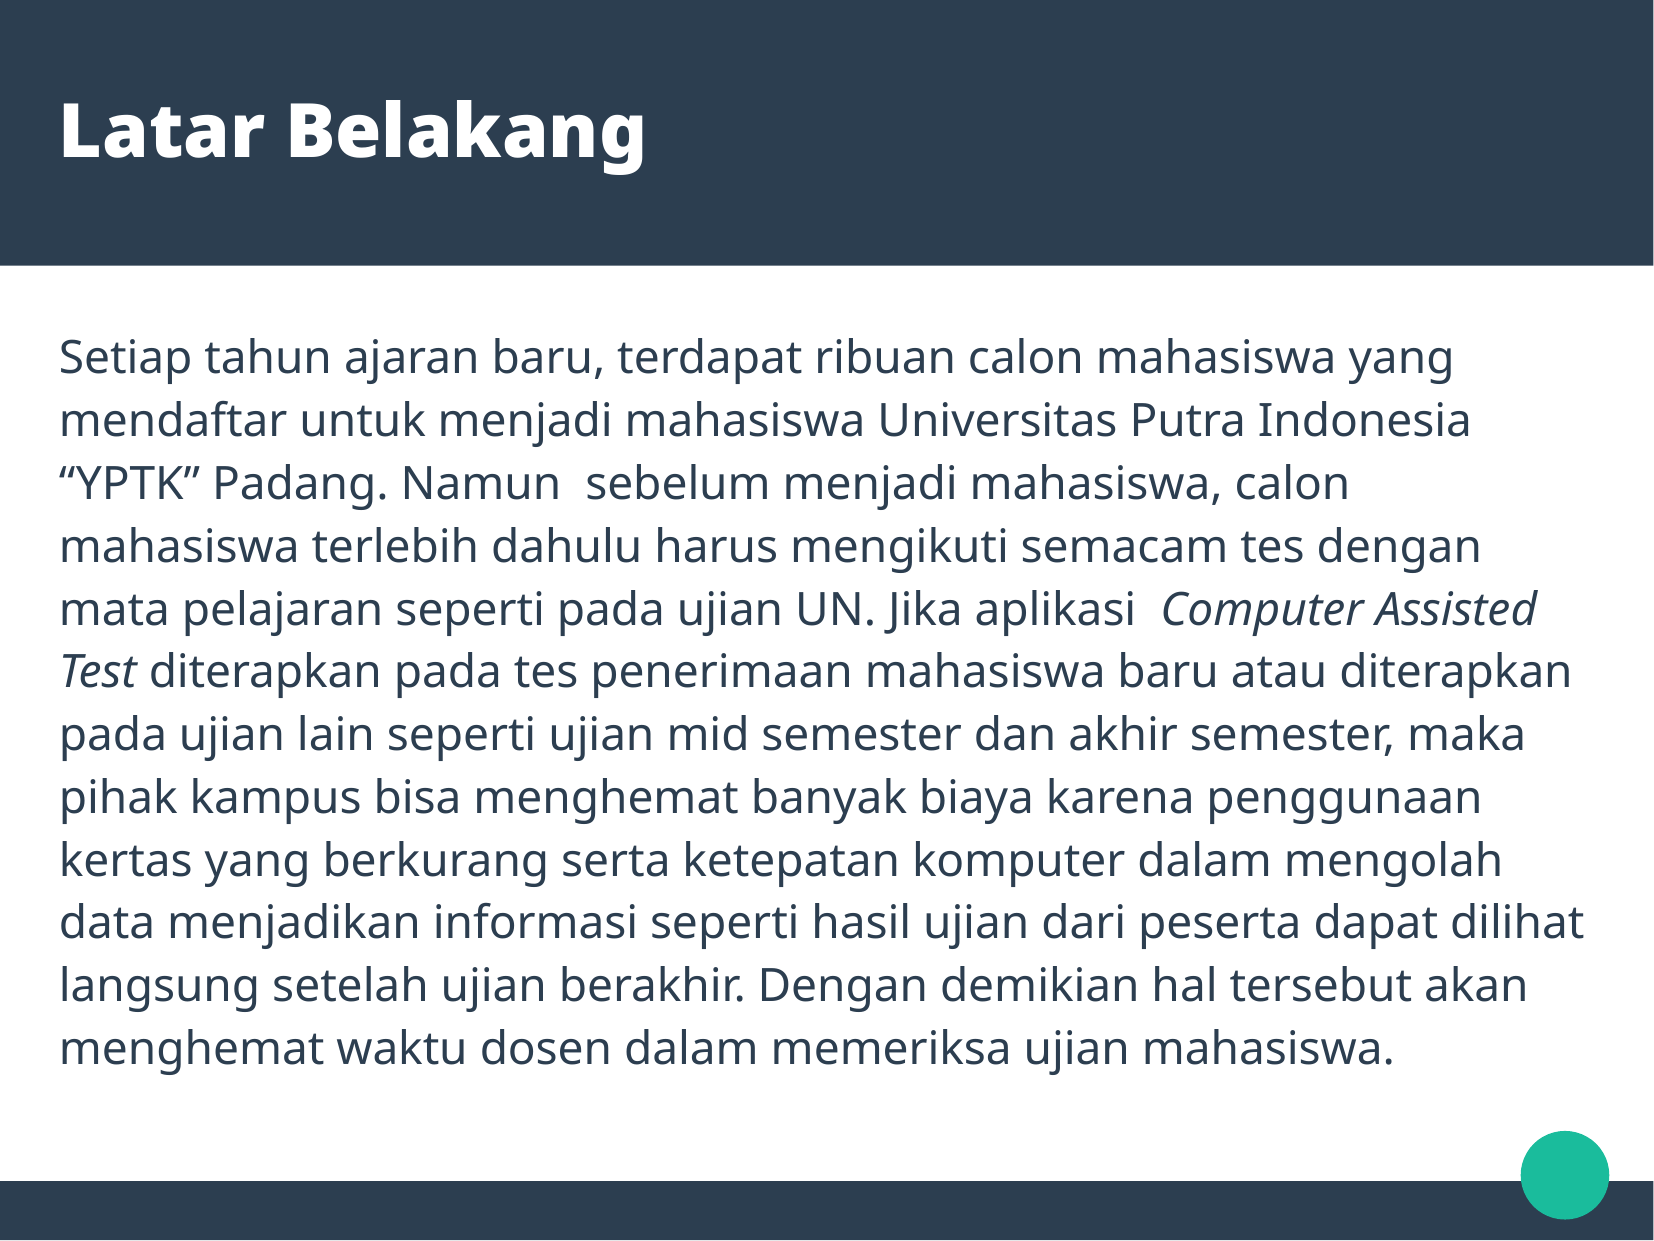

# Latar Belakang
Setiap tahun ajaran baru, terdapat ribuan calon mahasiswa yang mendaftar untuk menjadi mahasiswa Universitas Putra Indonesia “YPTK” Padang. Namun sebelum menjadi mahasiswa, calon mahasiswa terlebih dahulu harus mengikuti semacam tes dengan mata pelajaran seperti pada ujian UN. Jika aplikasi Computer Assisted Test diterapkan pada tes penerimaan mahasiswa baru atau diterapkan pada ujian lain seperti ujian mid semester dan akhir semester, maka pihak kampus bisa menghemat banyak biaya karena penggunaan kertas yang berkurang serta ketepatan komputer dalam mengolah data menjadikan informasi seperti hasil ujian dari peserta dapat dilihat langsung setelah ujian berakhir. Dengan demikian hal tersebut akan menghemat waktu dosen dalam memeriksa ujian mahasiswa.